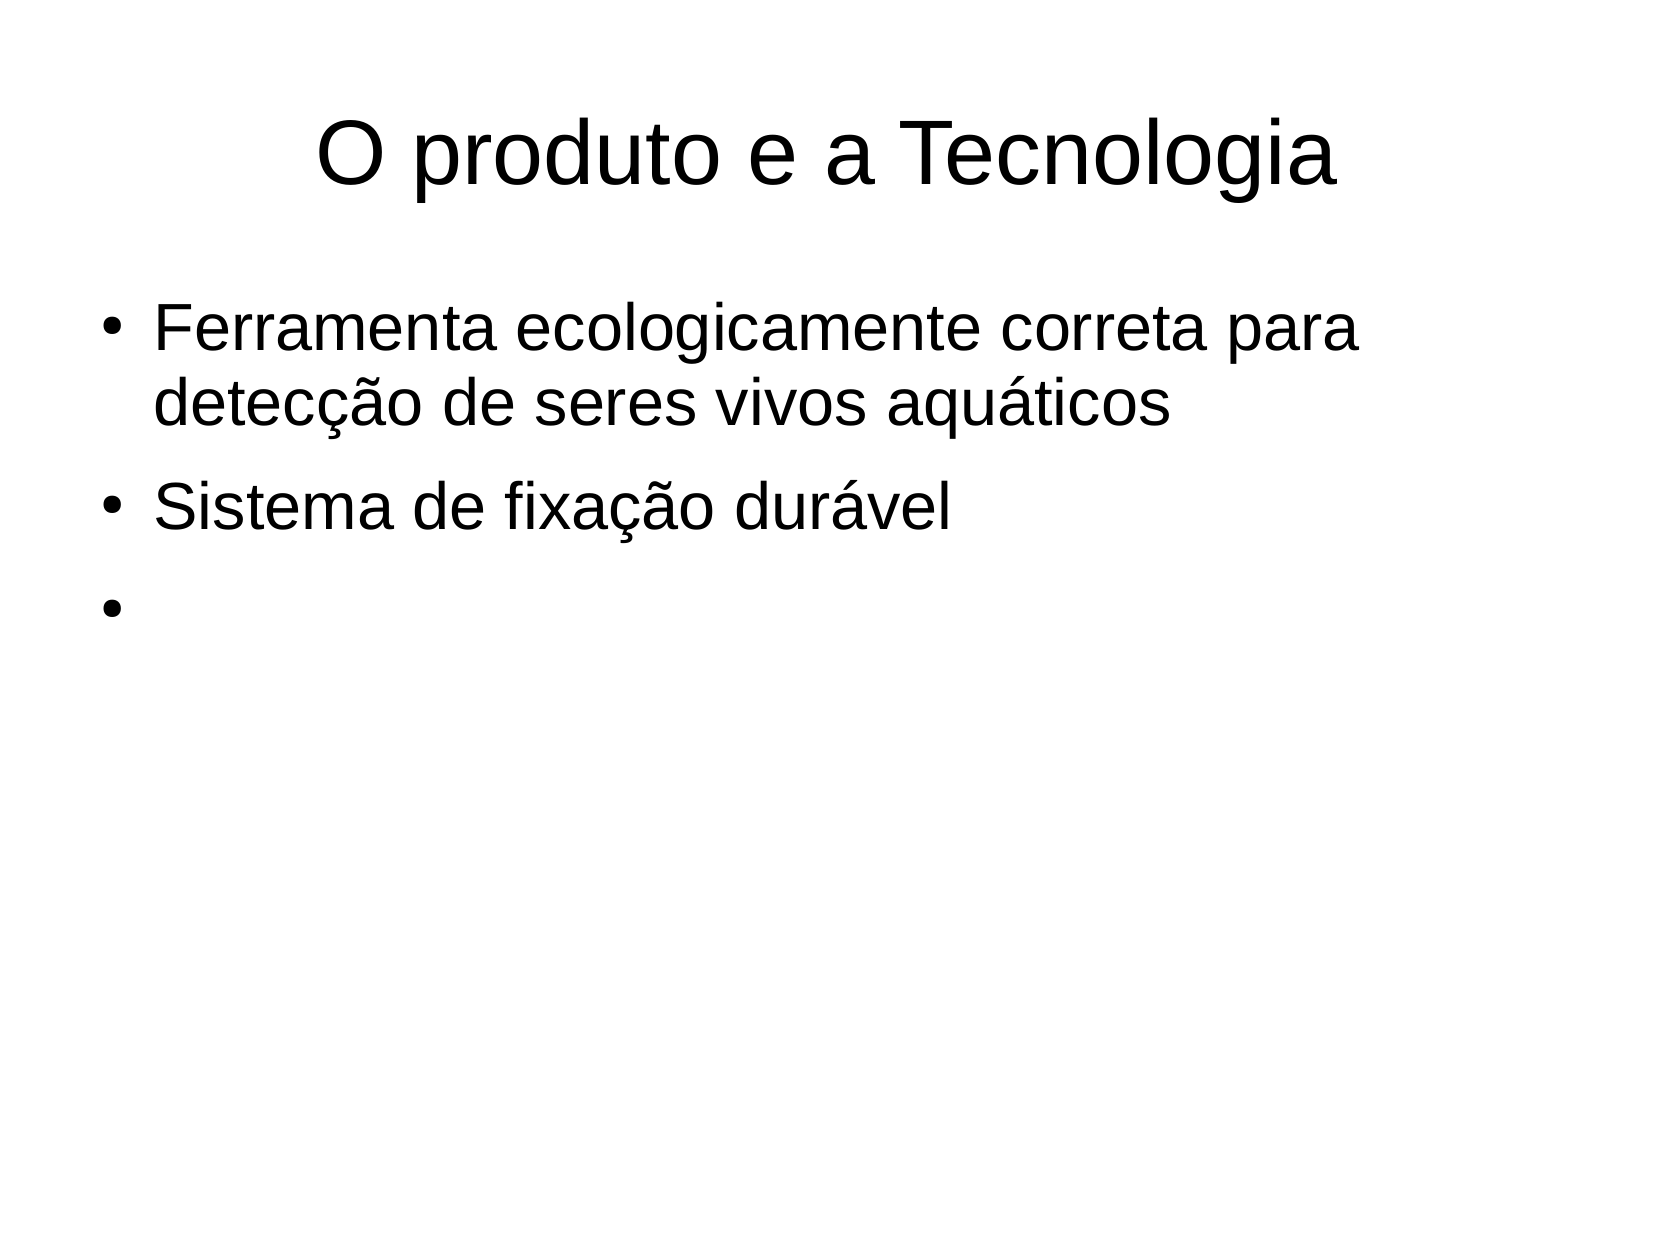

# O produto e a Tecnologia
Ferramenta ecologicamente correta para detecção de seres vivos aquáticos
Sistema de fixação durável